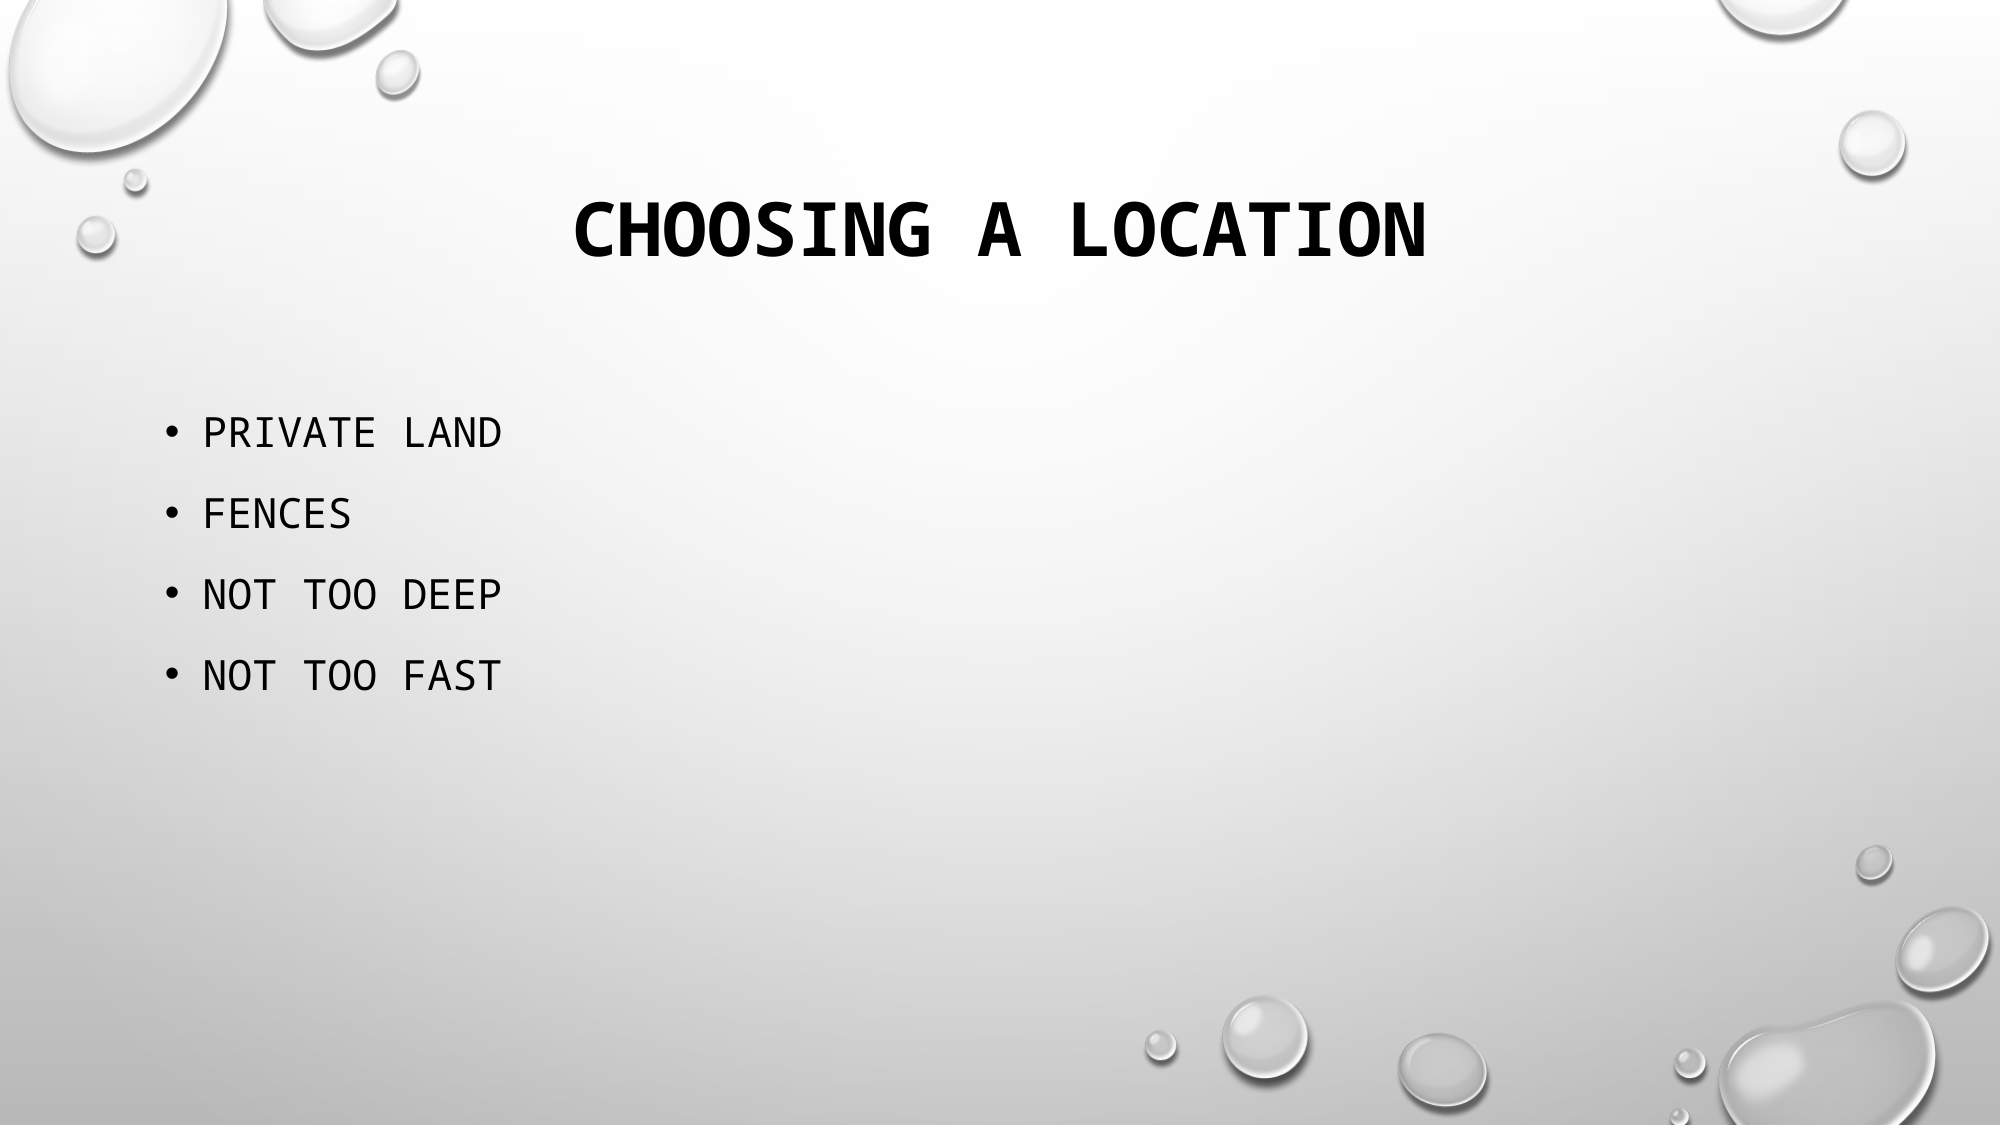

# Choosing a location
Private land
Fences
Not too deep
Not too fast